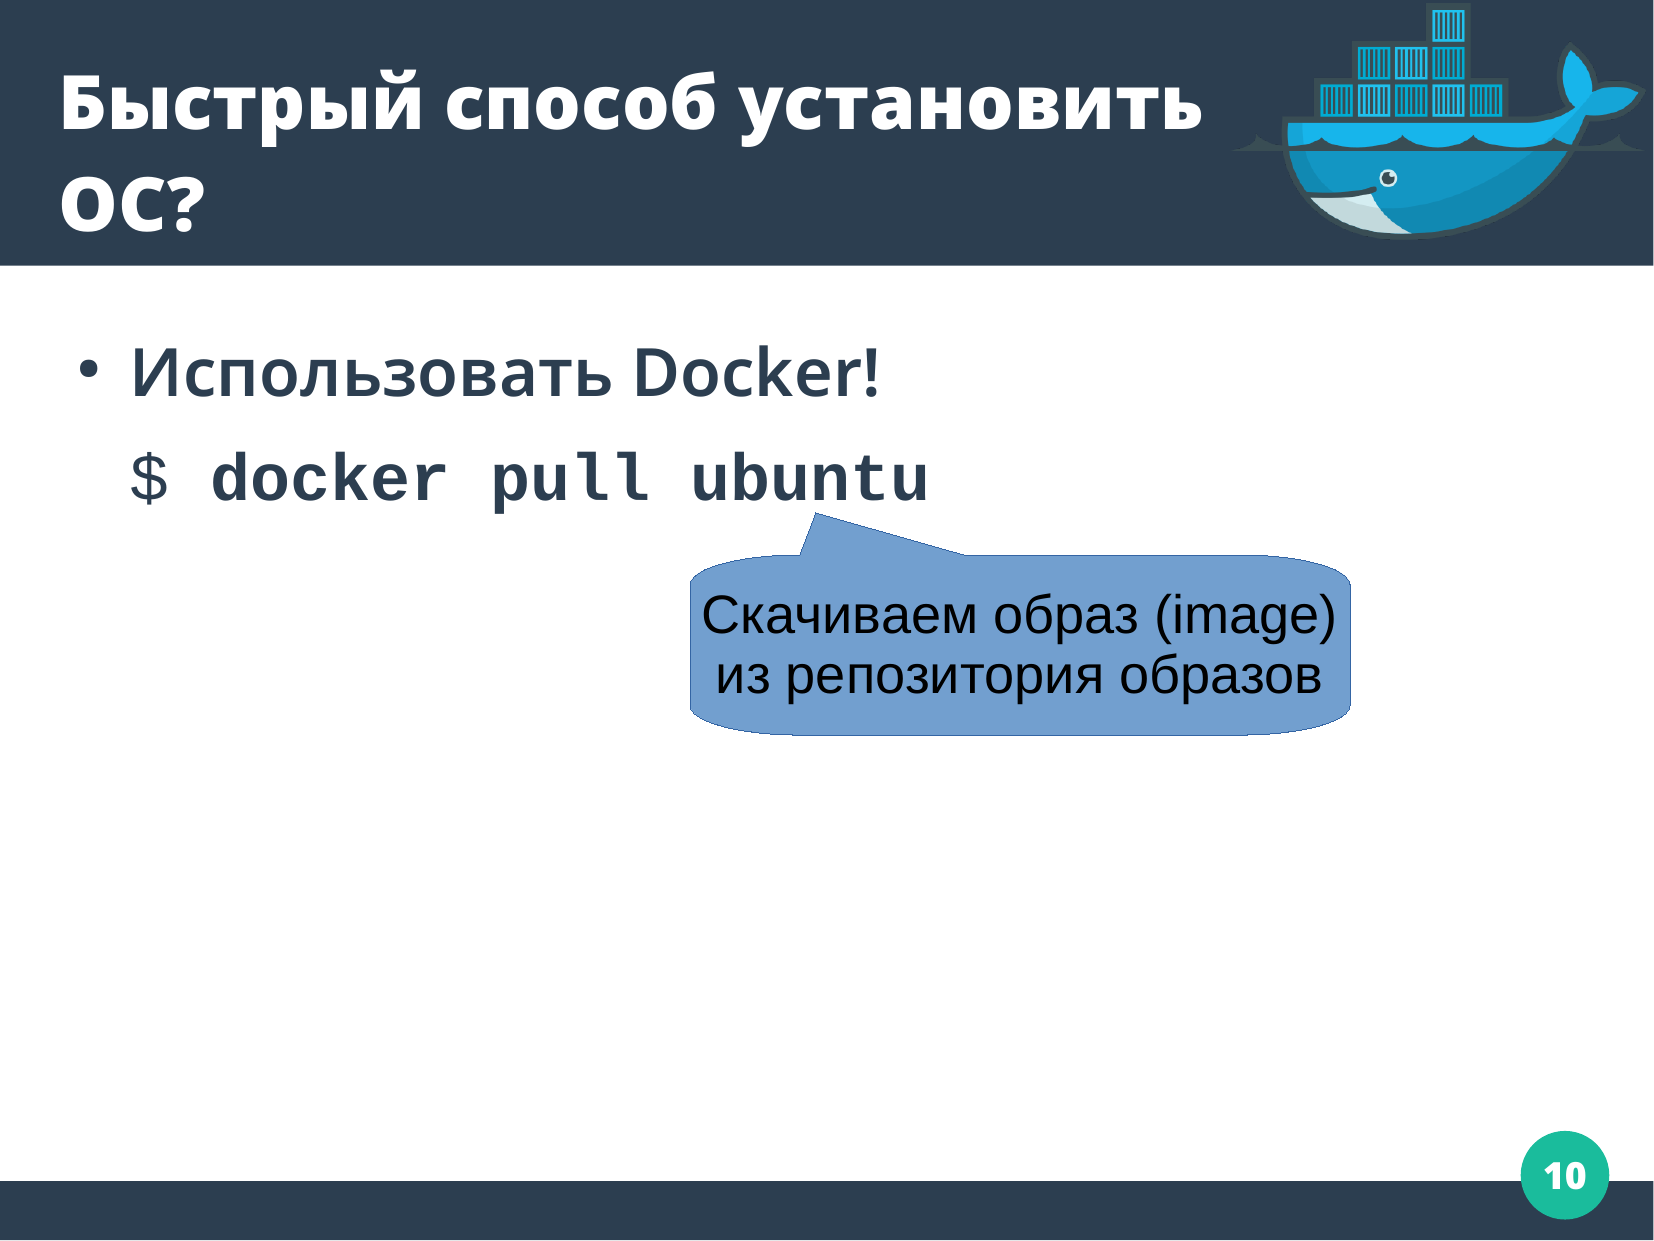

# Быстрый способ установить ОС?
Использовать Docker!
$ docker pull ubuntu
Скачиваем образ (image)
из репозитория образов
10